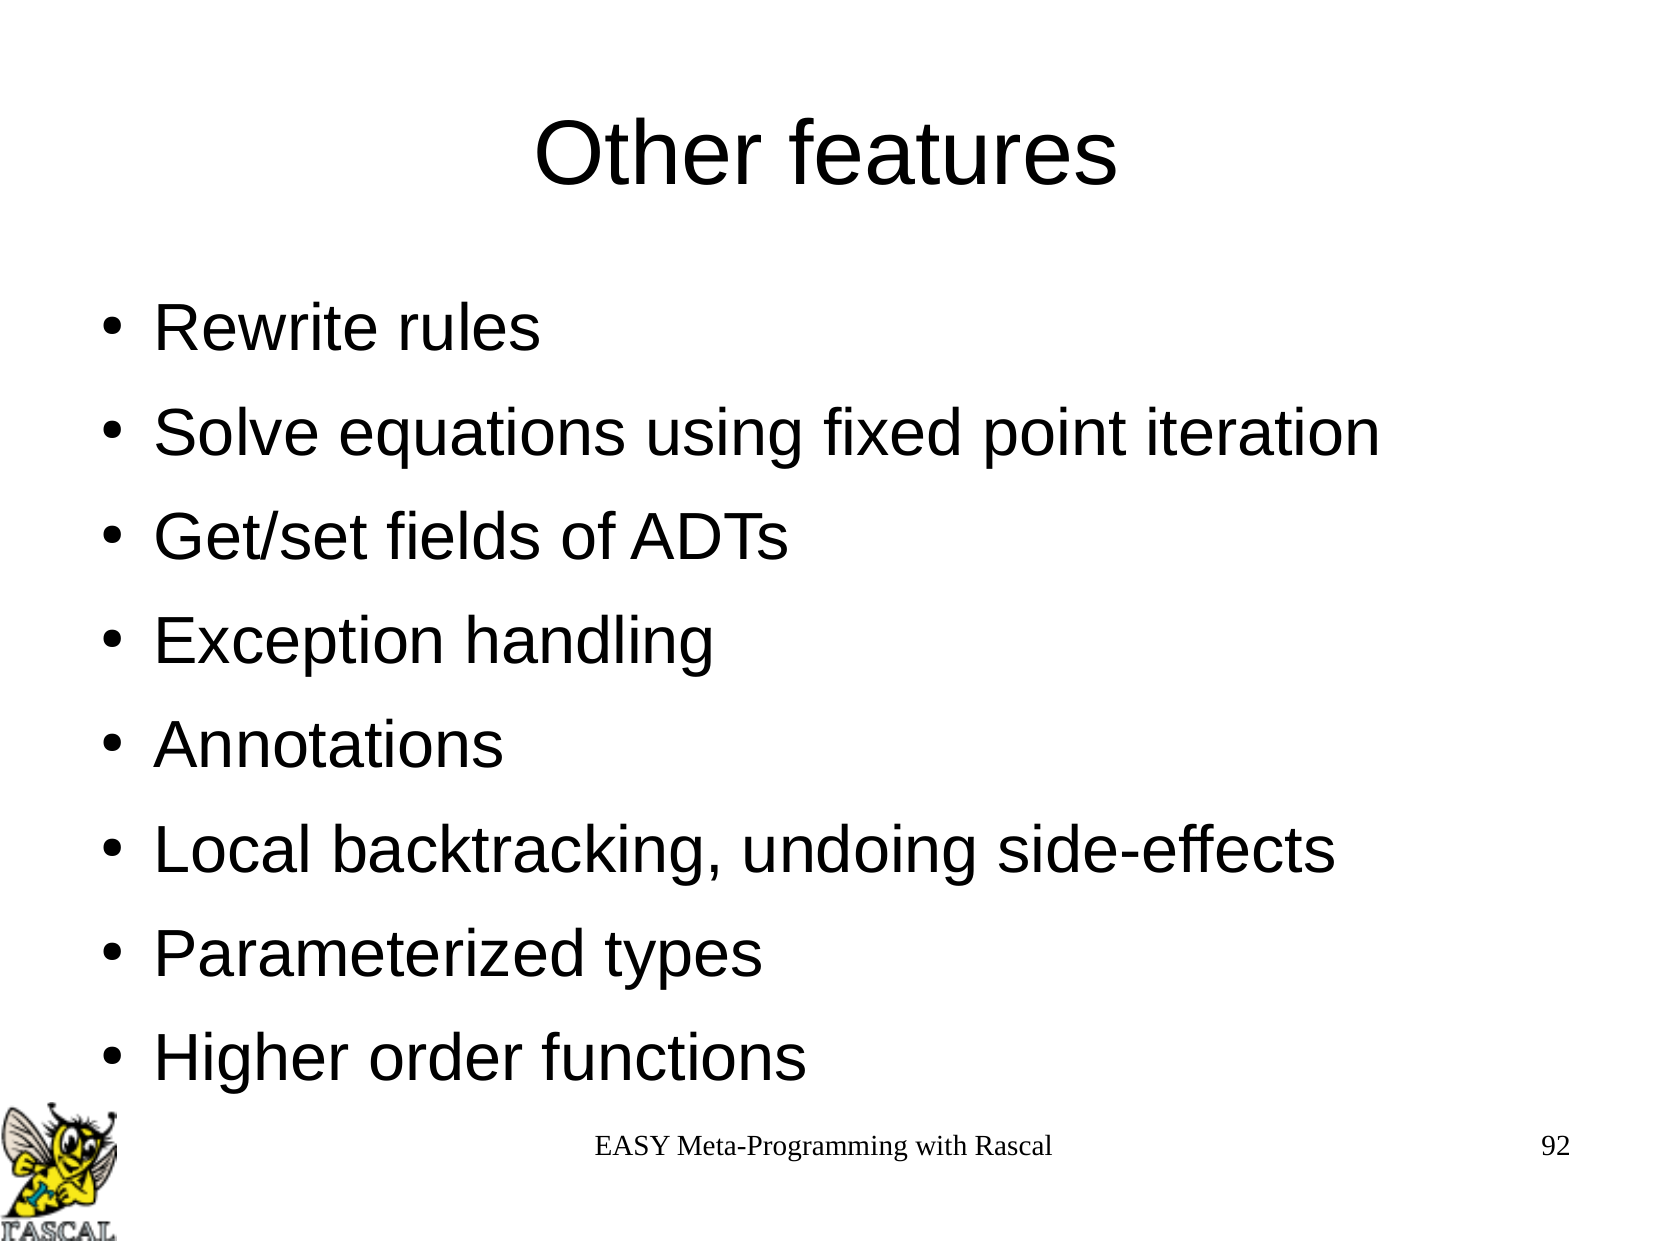

# Other features
Rewrite rules
Solve equations using fixed point iteration
Get/set fields of ADTs
Exception handling
Annotations
Local backtracking, undoing side-effects
Parameterized types
Higher order functions
92